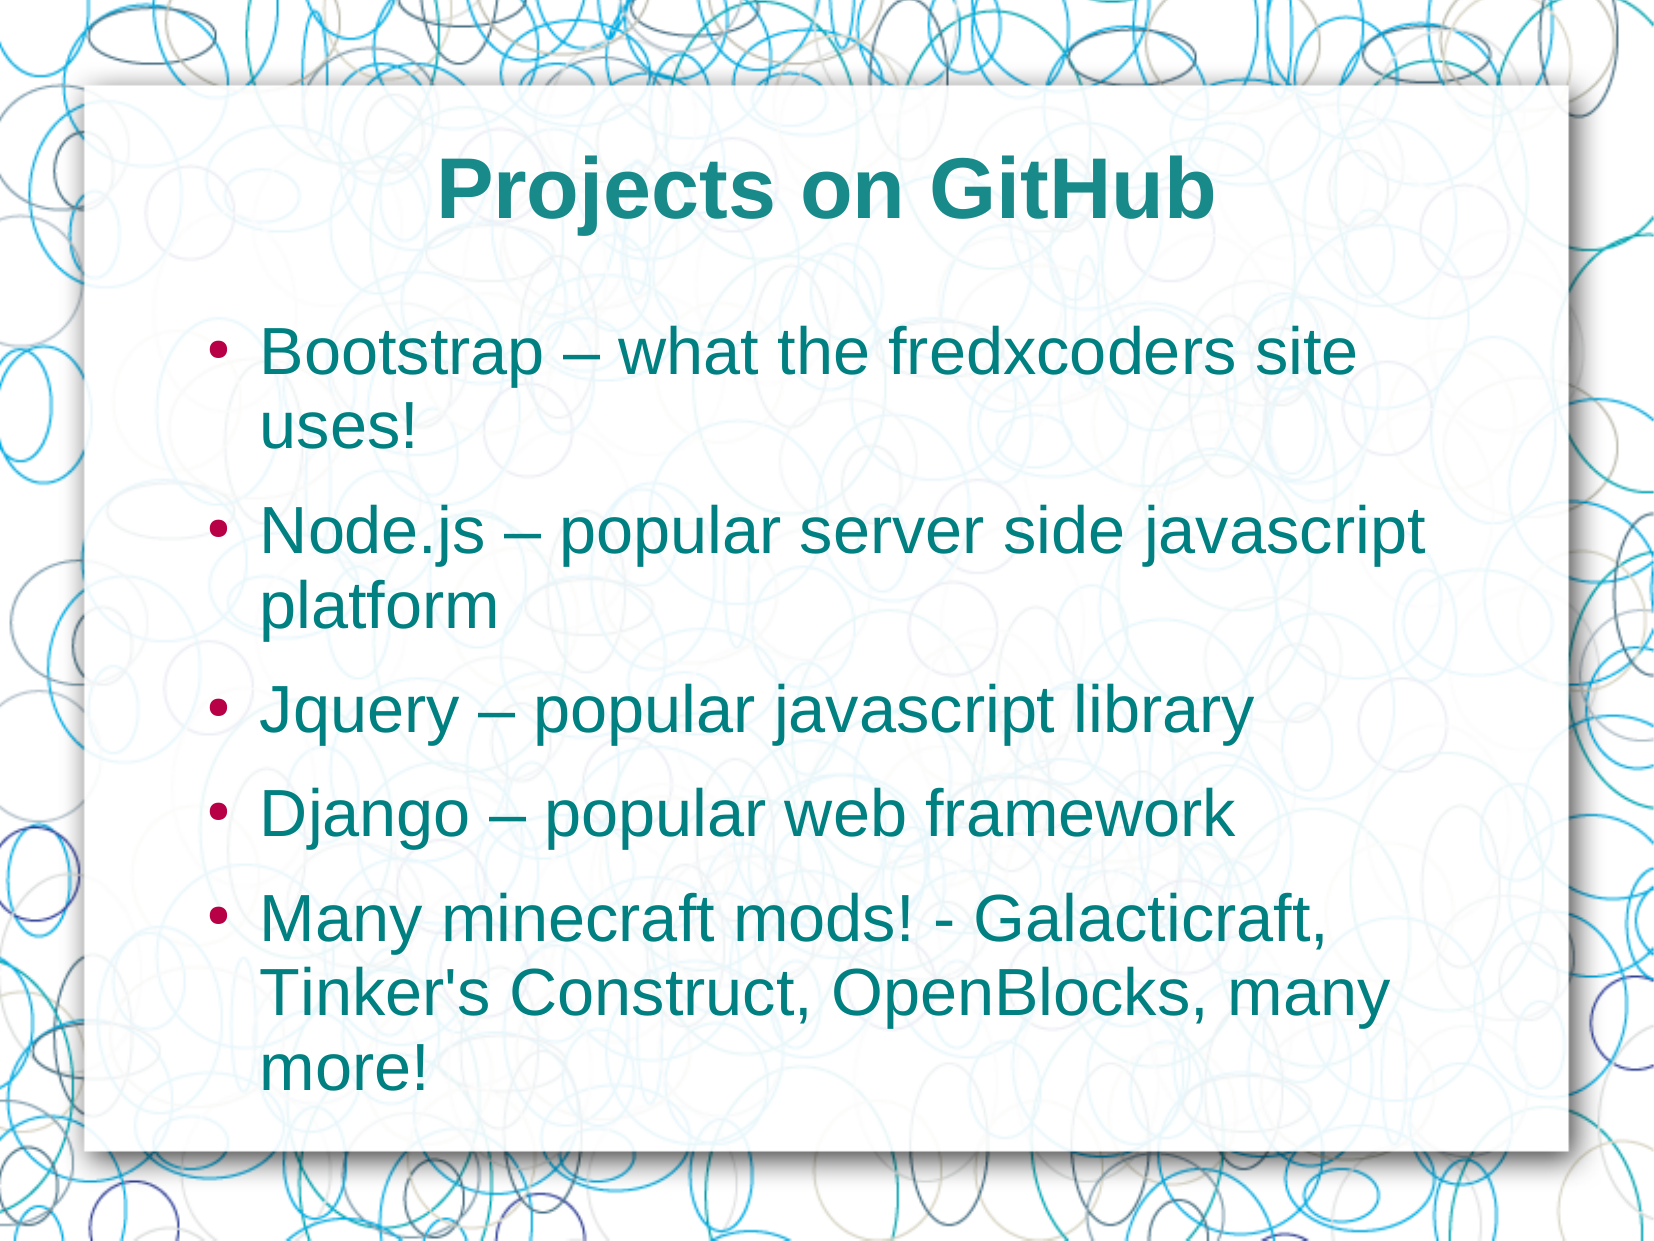

# Projects on GitHub
Bootstrap – what the fredxcoders site uses!
Node.js – popular server side javascript platform
Jquery – popular javascript library
Django – popular web framework
Many minecraft mods! - Galacticraft, Tinker's Construct, OpenBlocks, many more!